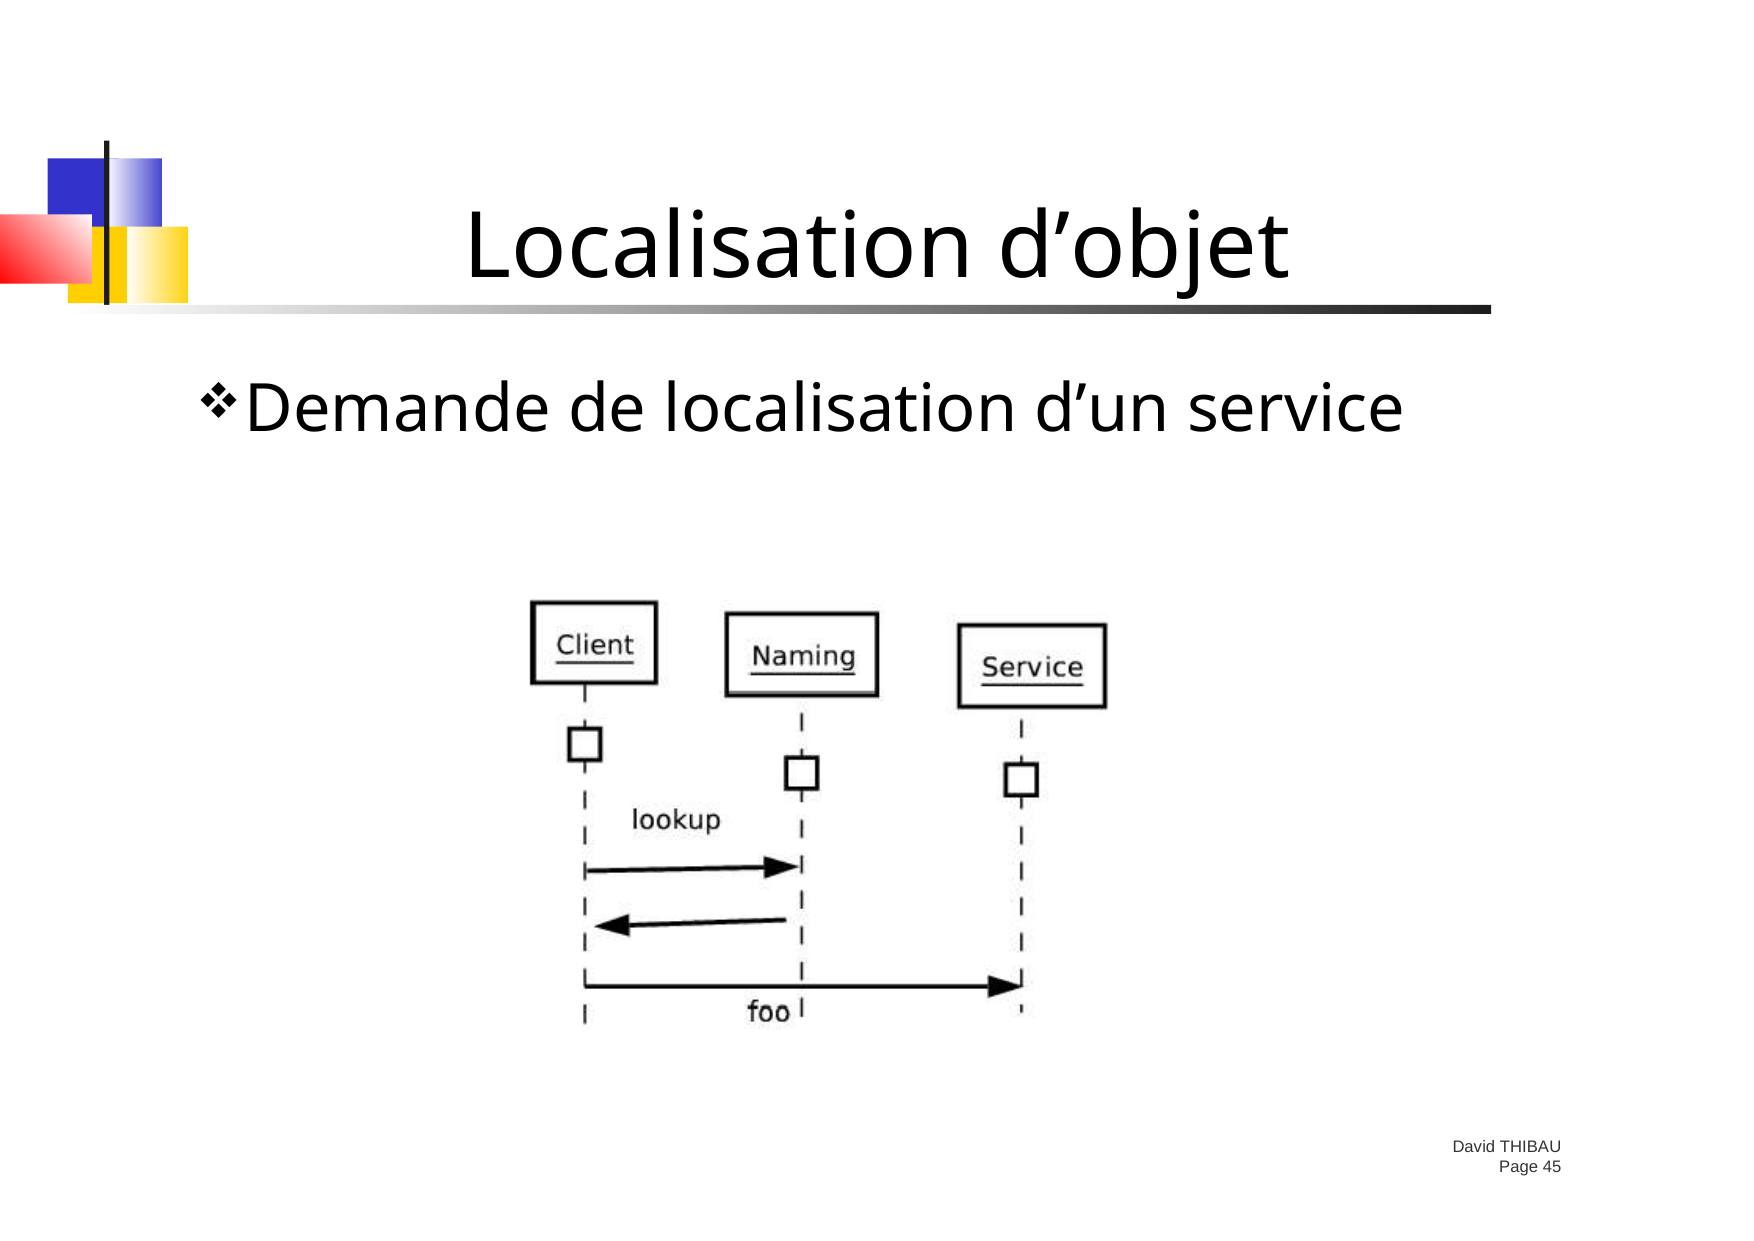

# Localisation d’objet
Demande de localisation d’un service